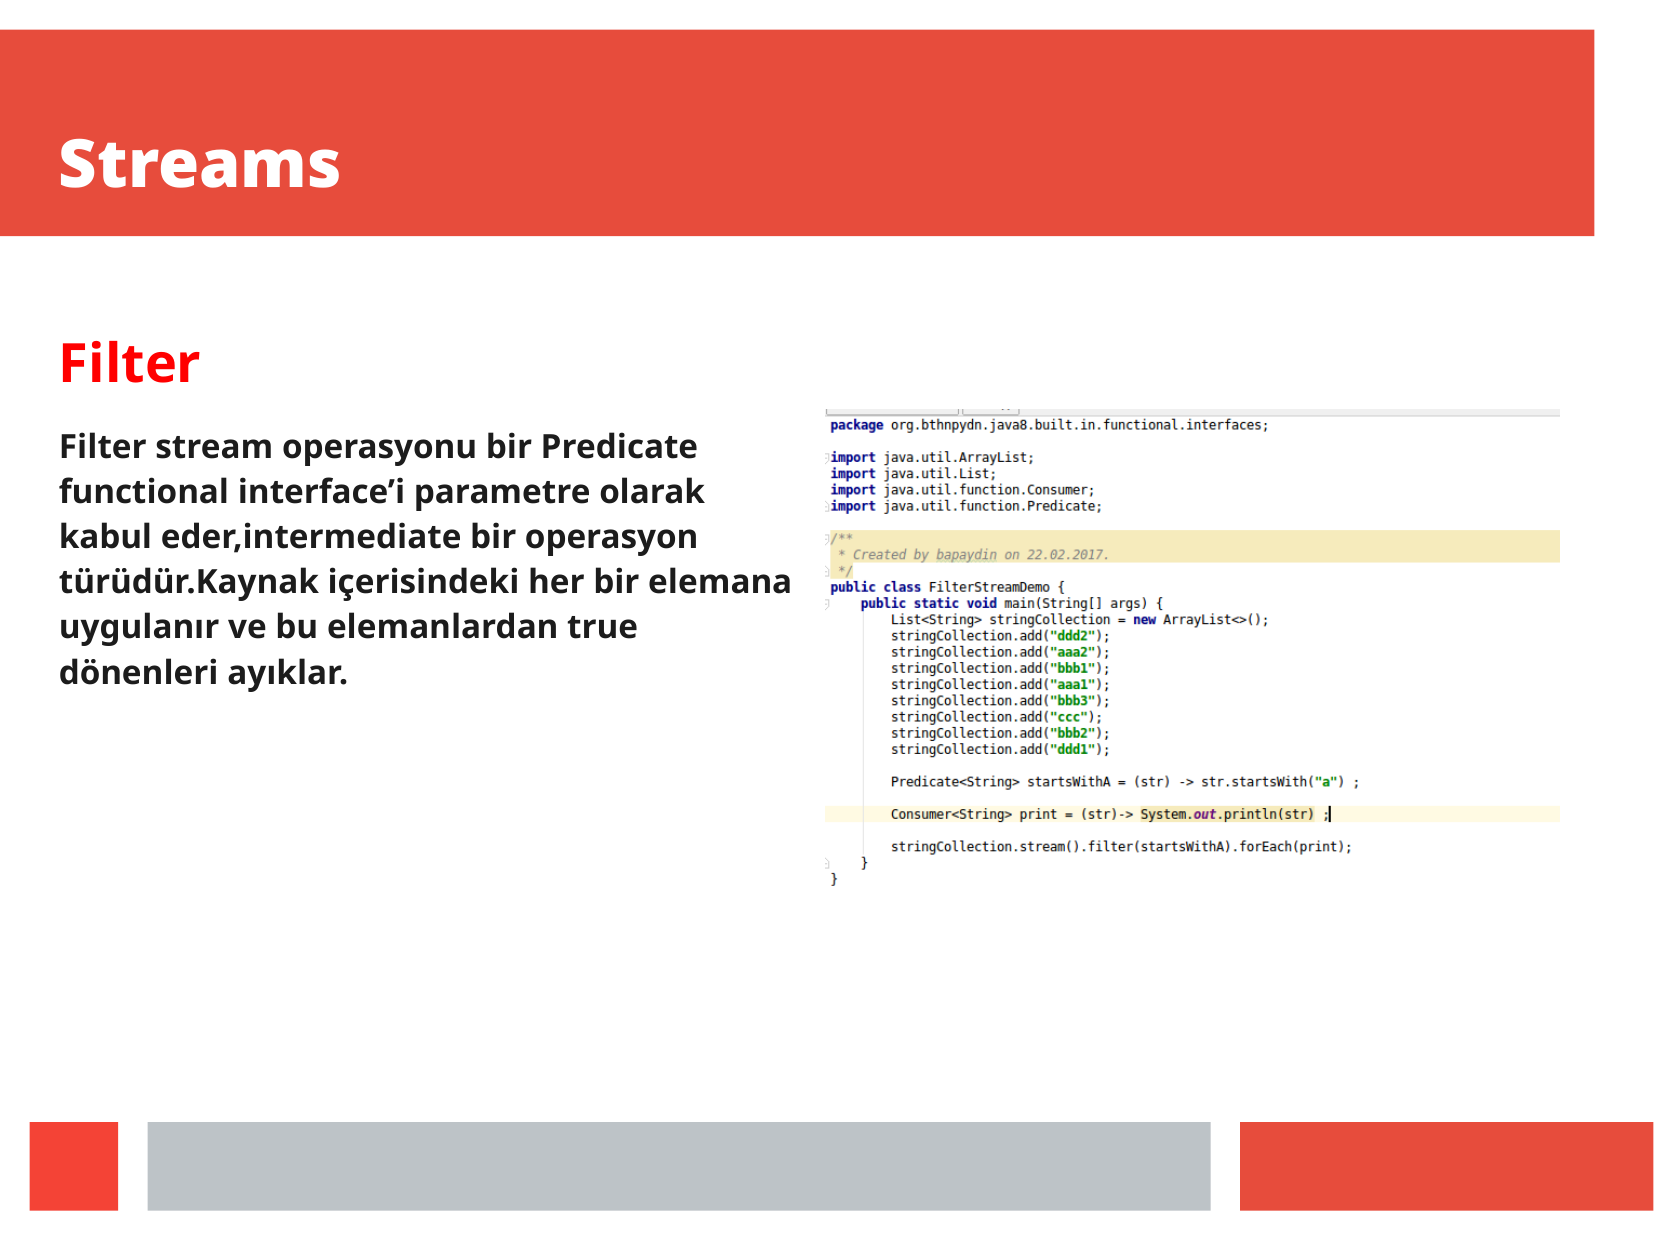

# Streams
Filter
Filter stream operasyonu bir Predicate functional interface’i parametre olarak kabul eder,intermediate bir operasyon türüdür.Kaynak içerisindeki her bir elemana uygulanır ve bu elemanlardan true dönenleri ayıklar.